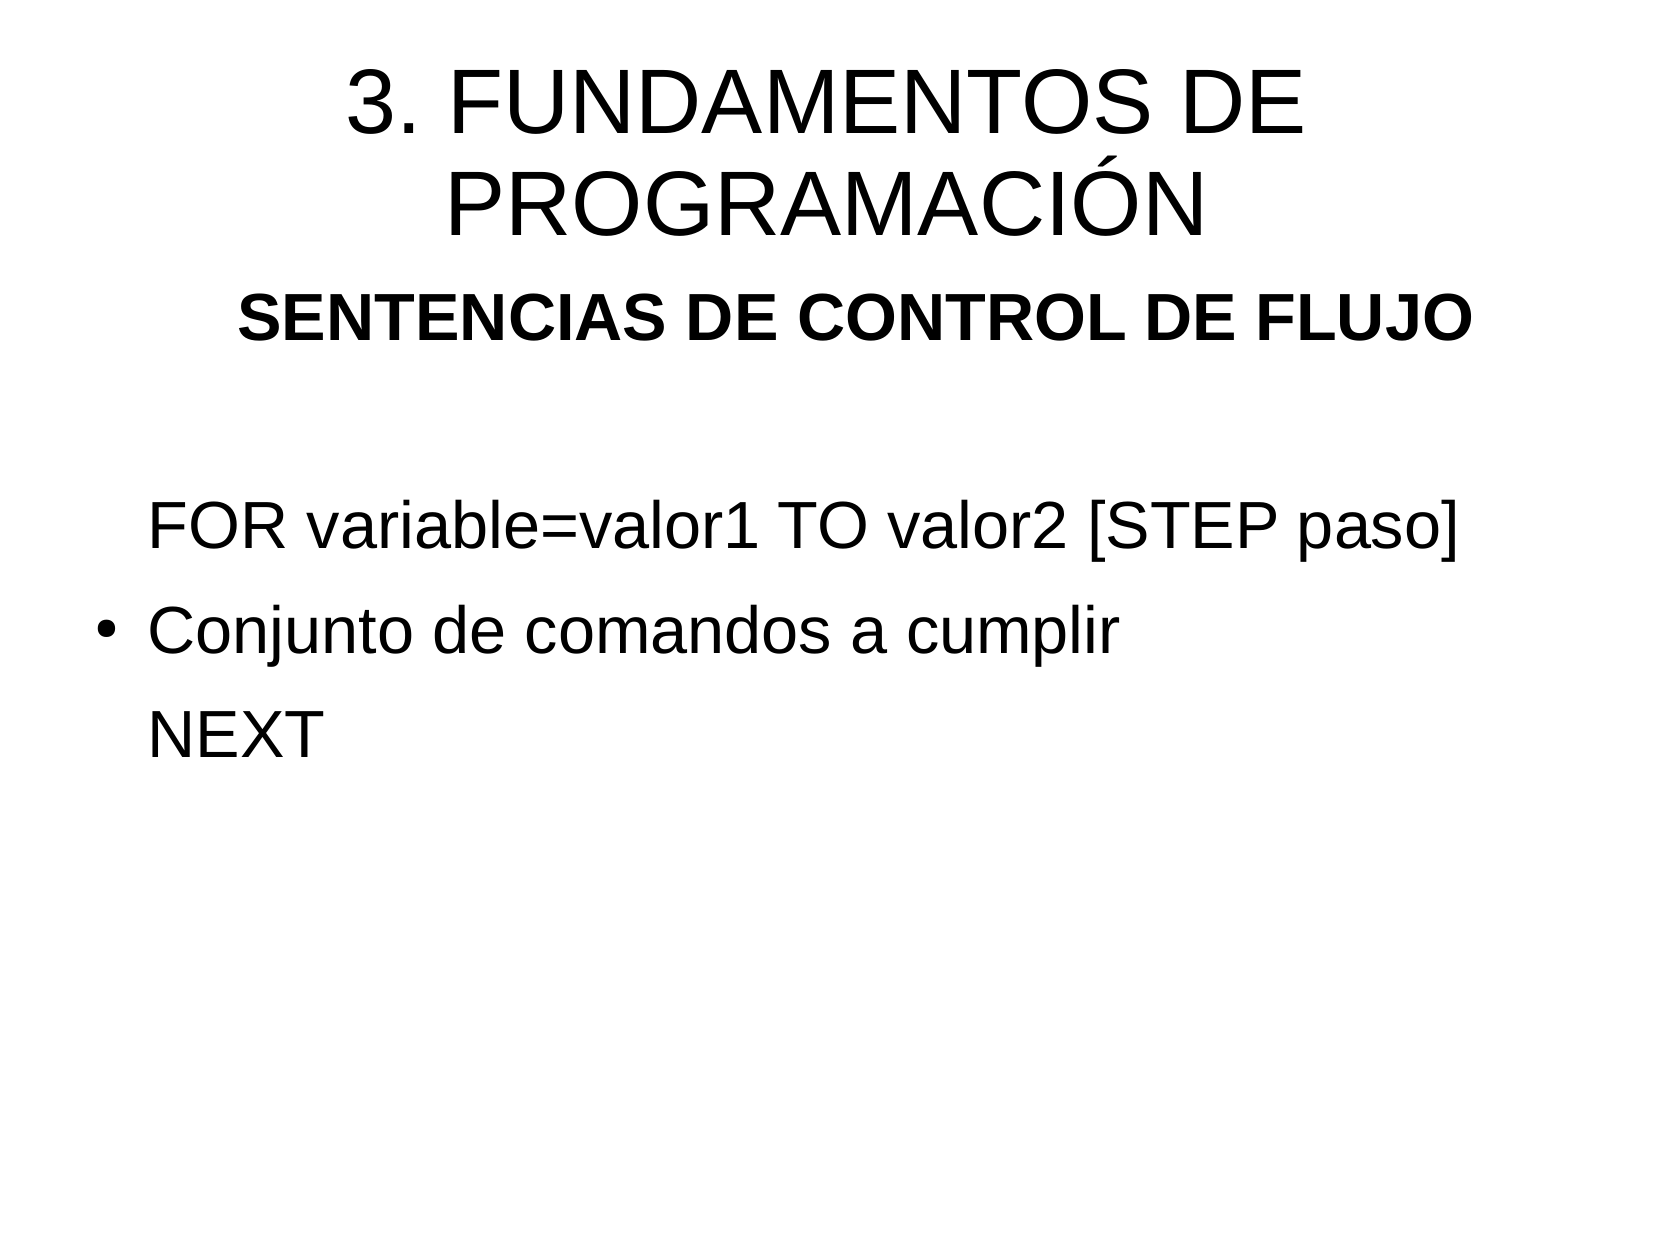

# 3. FUNDAMENTOS DE PROGRAMACIÓN
SENTENCIAS DE CONTROL DE FLUJO
FOR variable=valor1 TO valor2 [STEP paso]
Conjunto de comandos a cumplir
NEXT